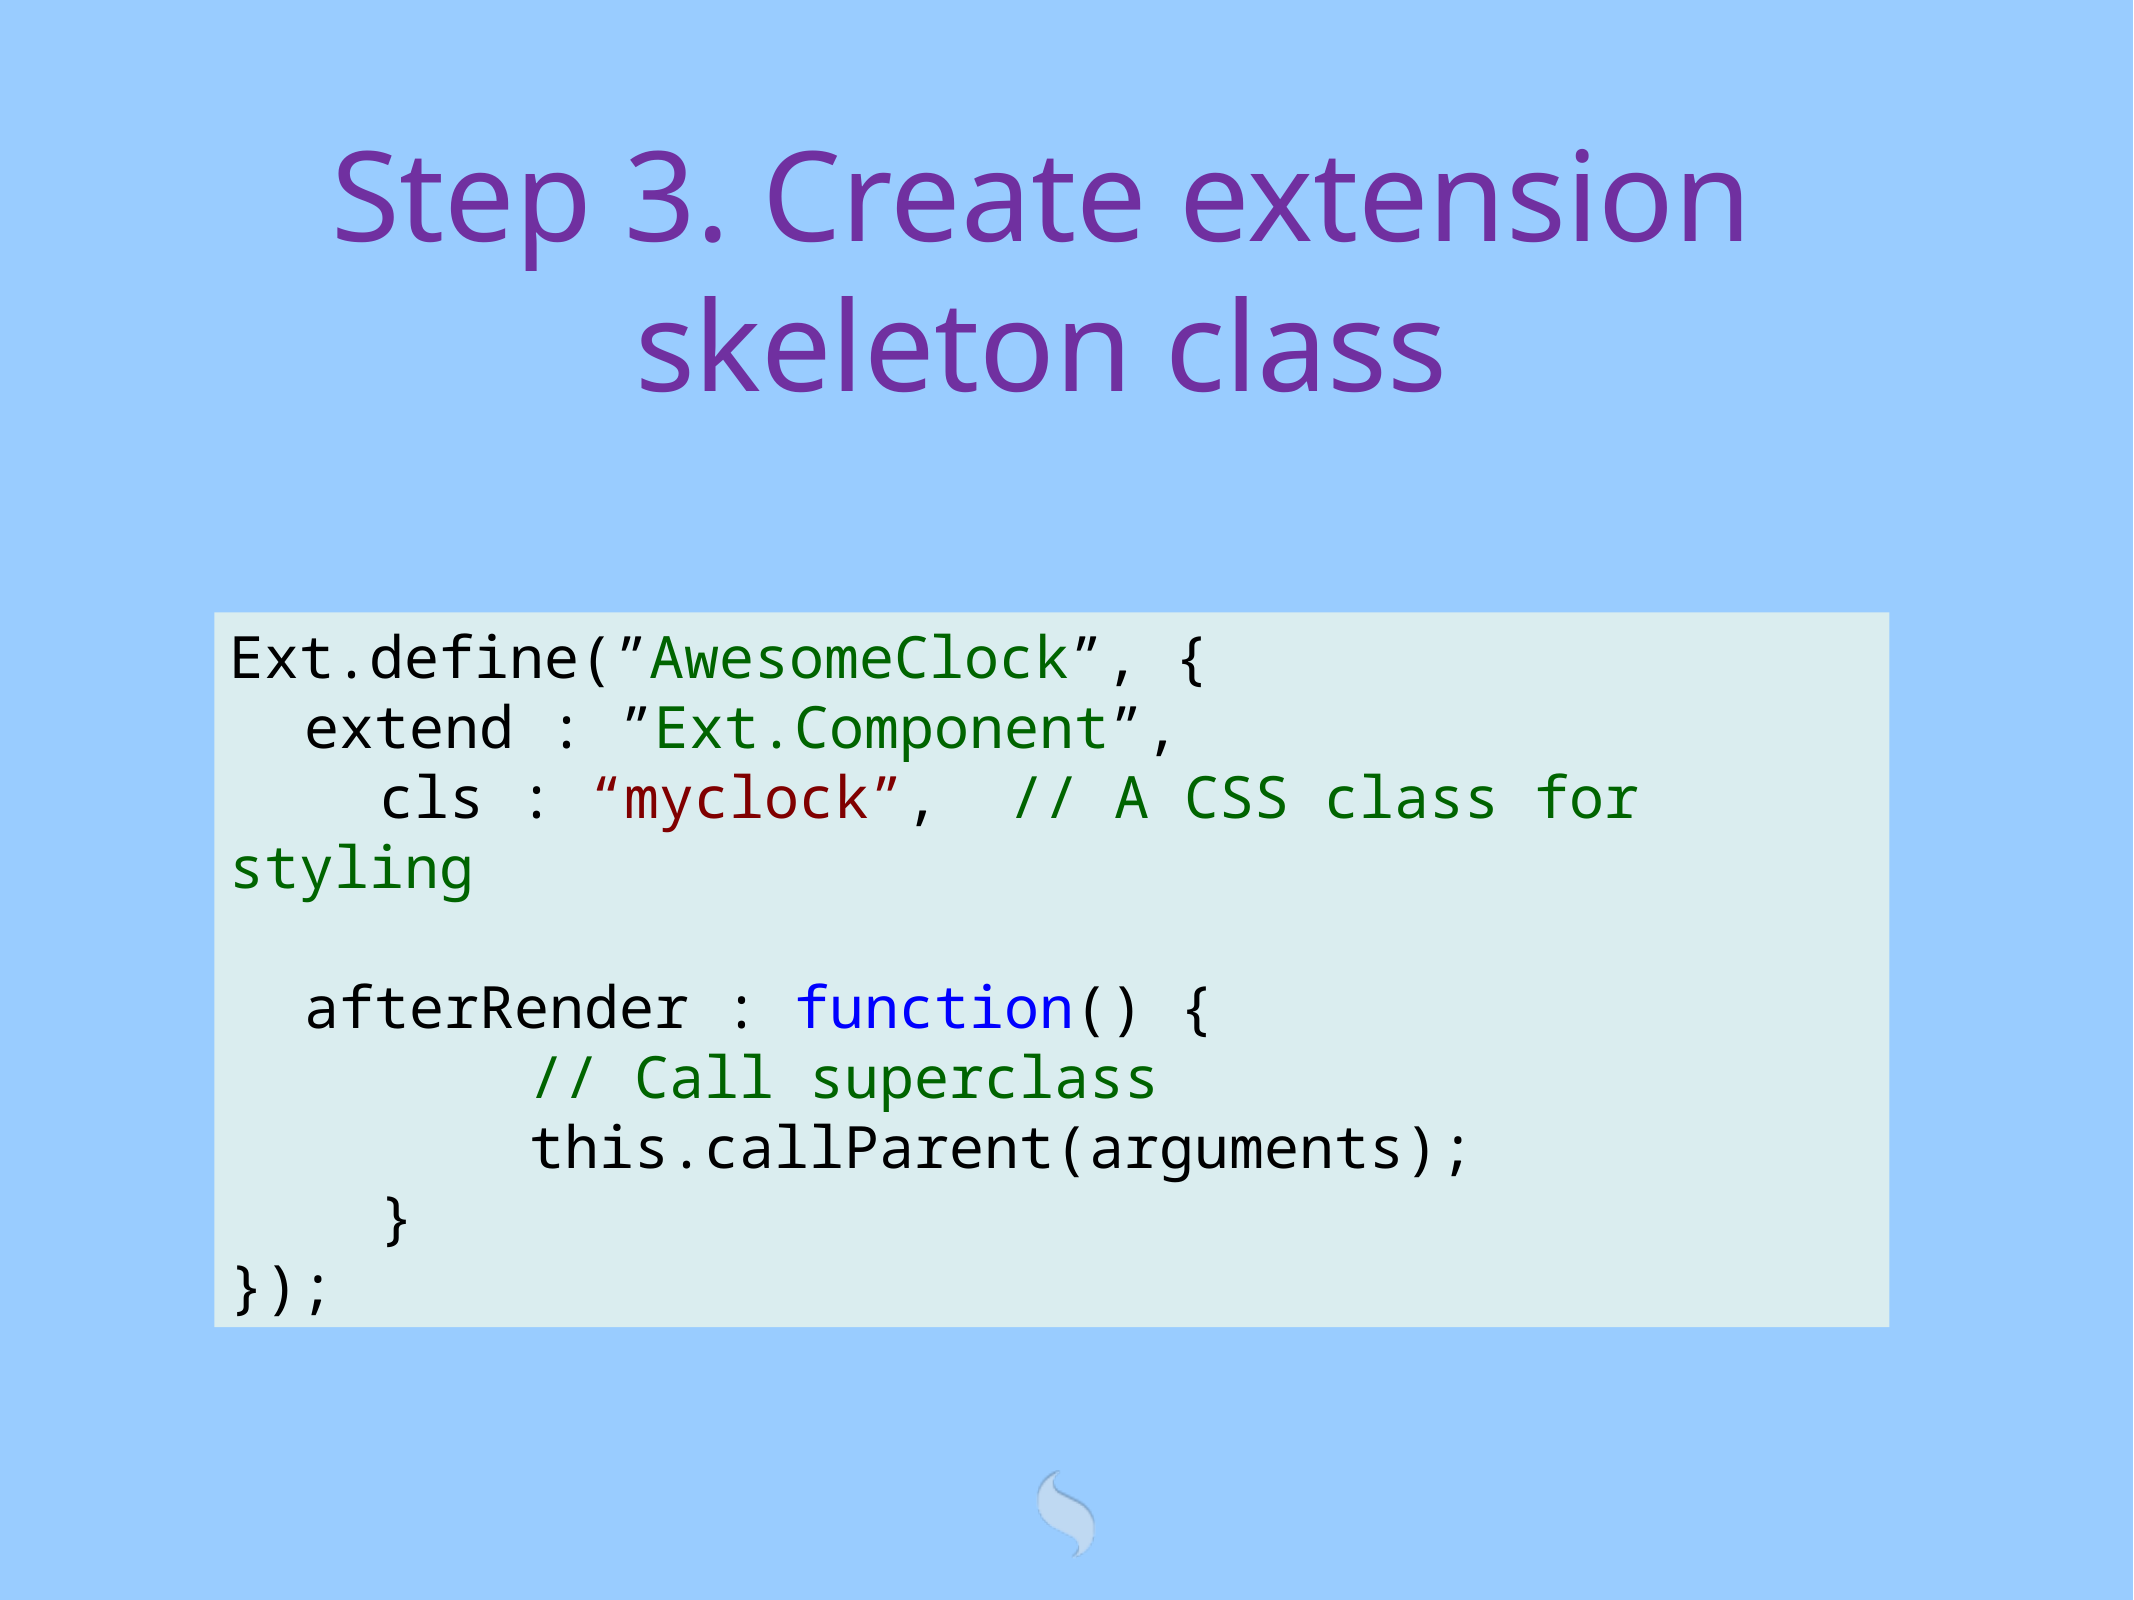

Step 3. Create extension skeleton class
Ext.define(”AwesomeClock”, {
 	extend : ”Ext.Component”,
 	cls : “myclock”, // A CSS class for styling
	afterRender : function() {
 	// Call superclass
 	this.callParent(arguments);
 	}
});